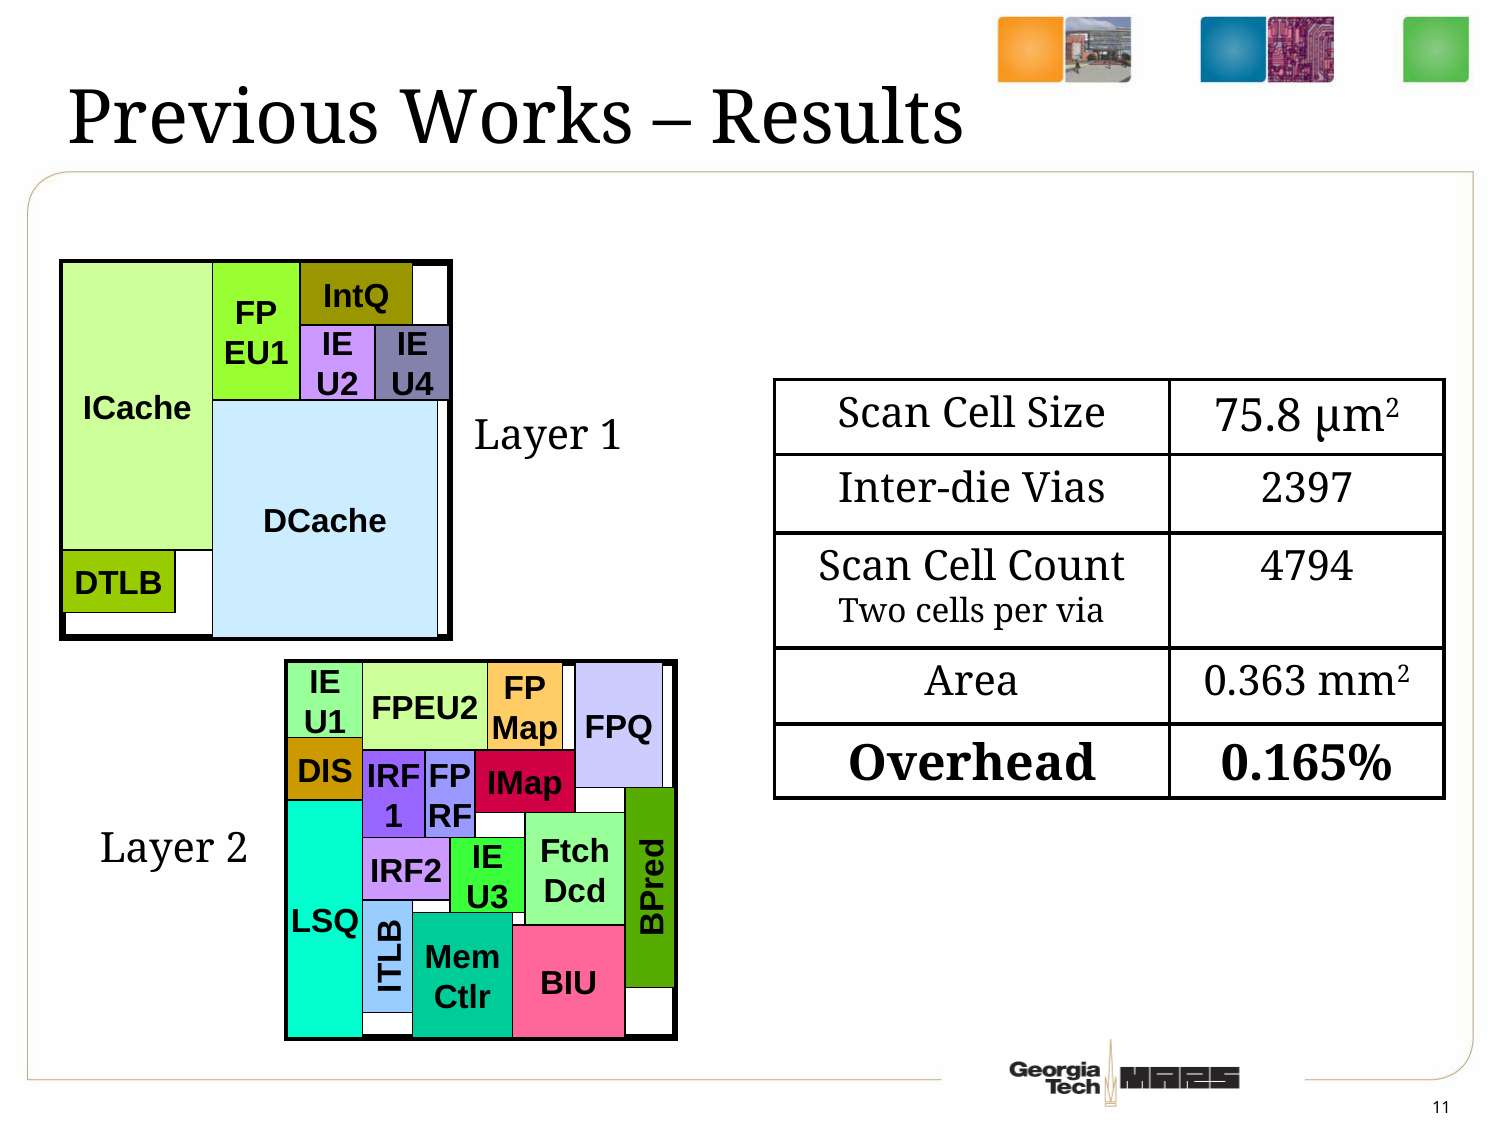

# Previous Works – Results
ICache
FP
EU1
IntQ
IE
U2
IE
U4
| Scan Cell Size | 75.8 μm2 |
| --- | --- |
| Inter-die Vias | 2397 |
| Scan Cell Count Two cells per via | 4794 |
| Area | 0.363 mm2 |
| Overhead | 0.165% |
DCache
Layer 1
DTLB
IE
U1
FPEU2
FP
Map
FPQ
DIS
IRF
1
FP
RF
IMap
BPred
LSQ
Ftch
Dcd
Layer 2
IRF2
IE
U3
ITLB
Mem
Ctlr
BIU
11